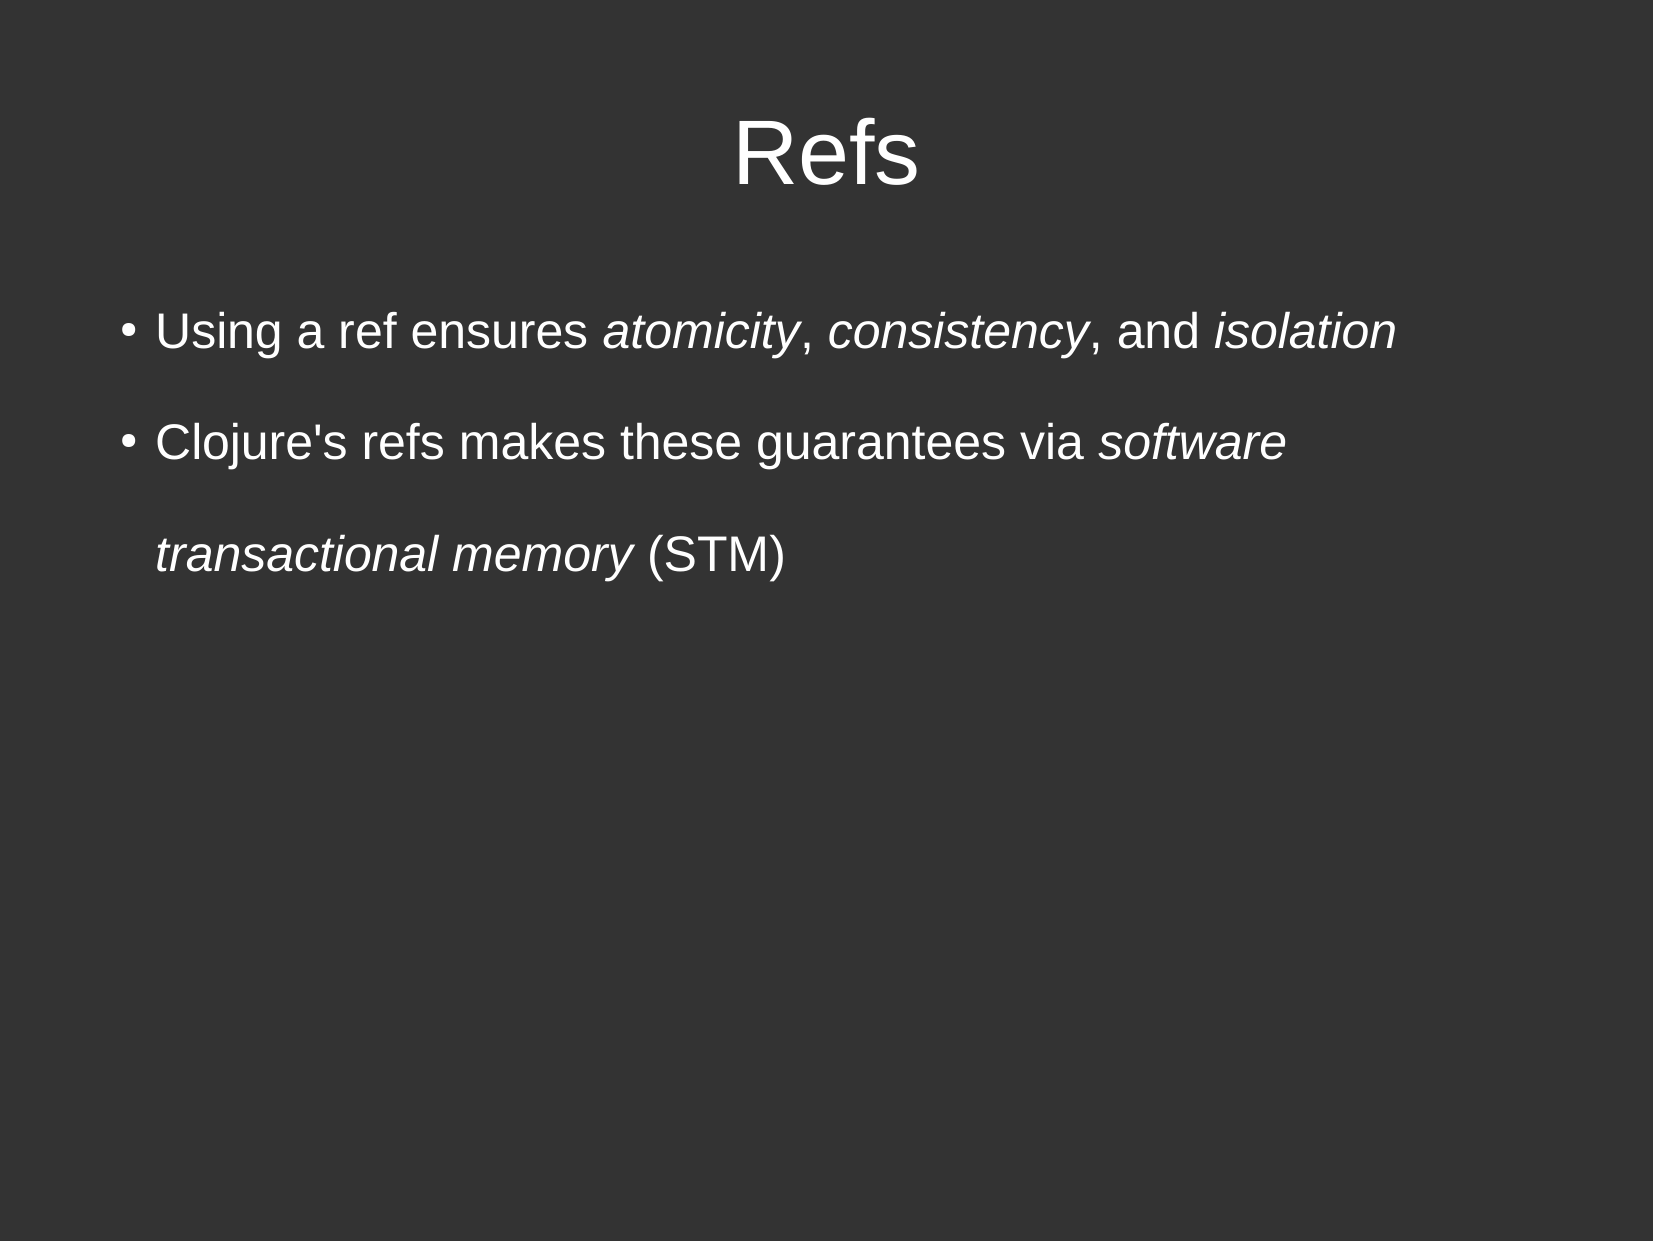

# Refs
Using a ref ensures atomicity, consistency, and isolation
Clojure's refs makes these guarantees via software transactional memory (STM)